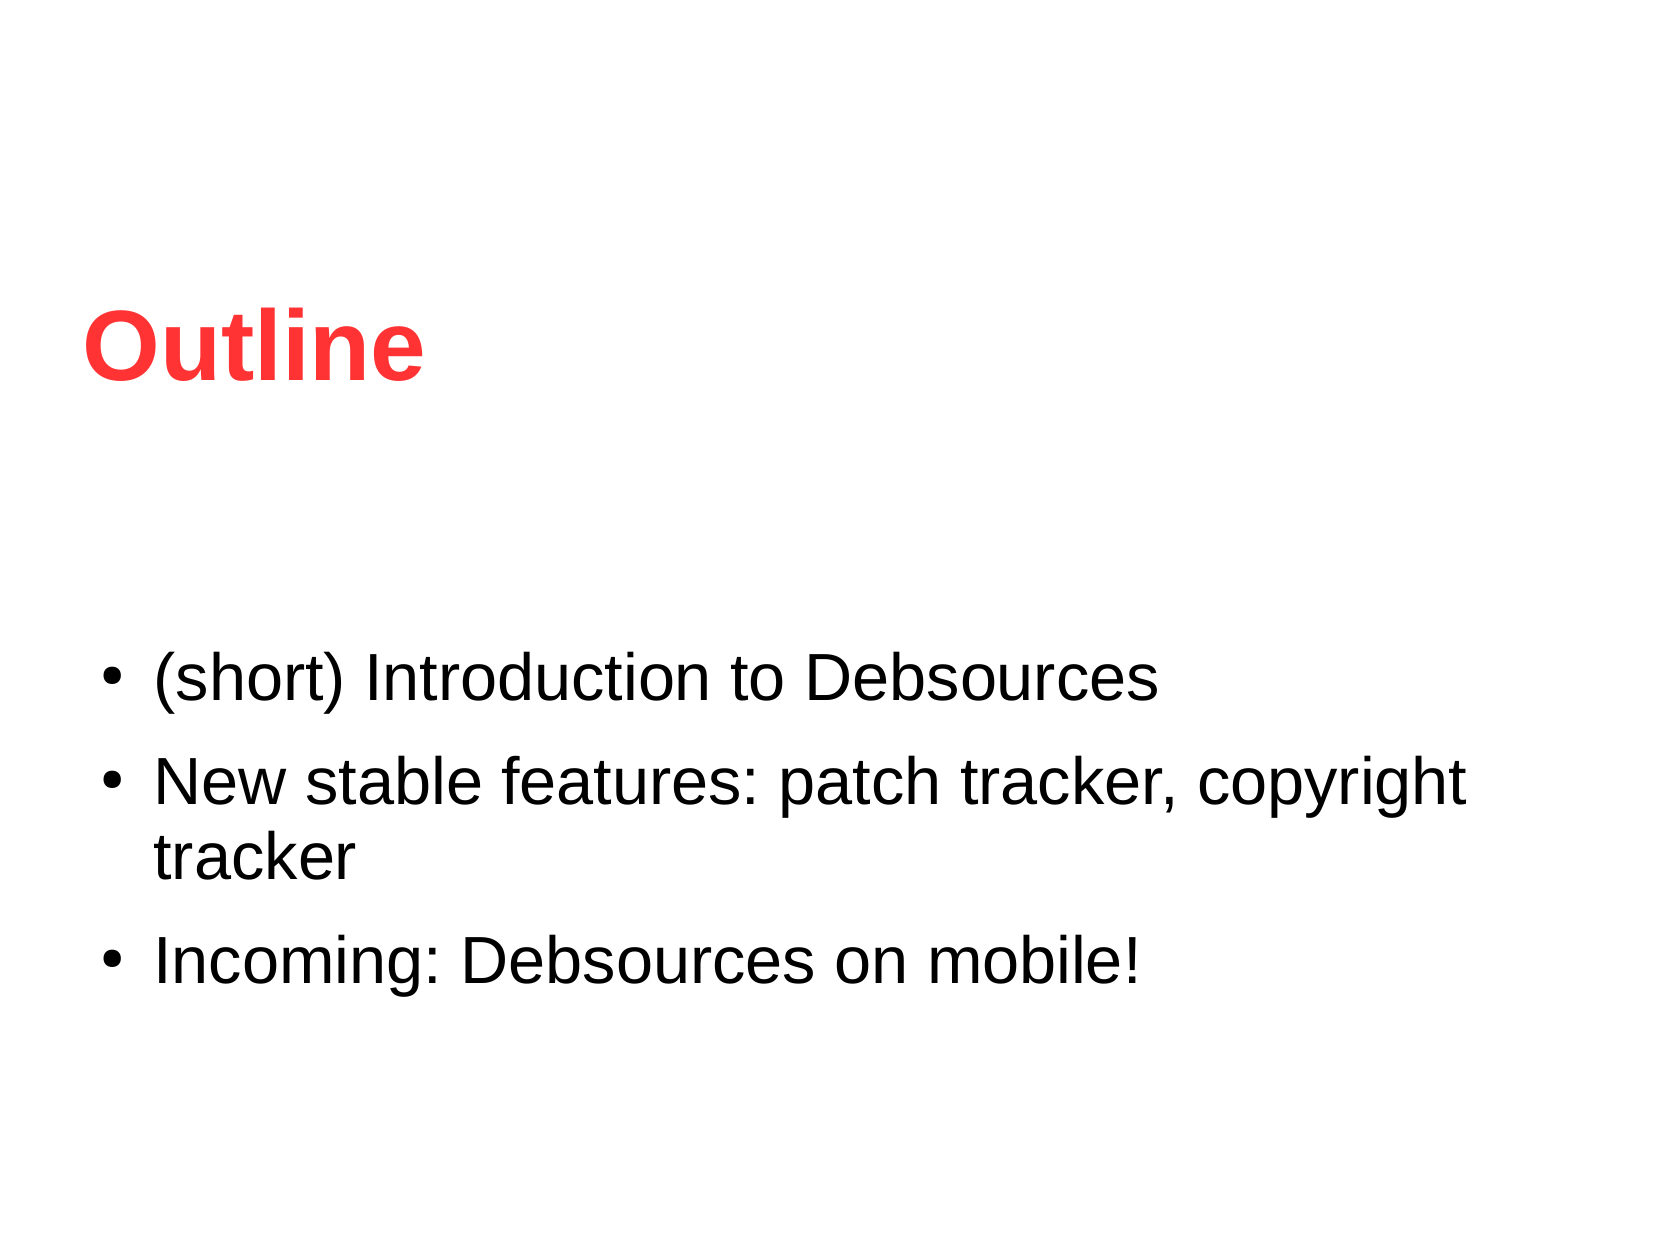

#
Outline
(short) Introduction to Debsources
New stable features: patch tracker, copyright tracker
Incoming: Debsources on mobile!